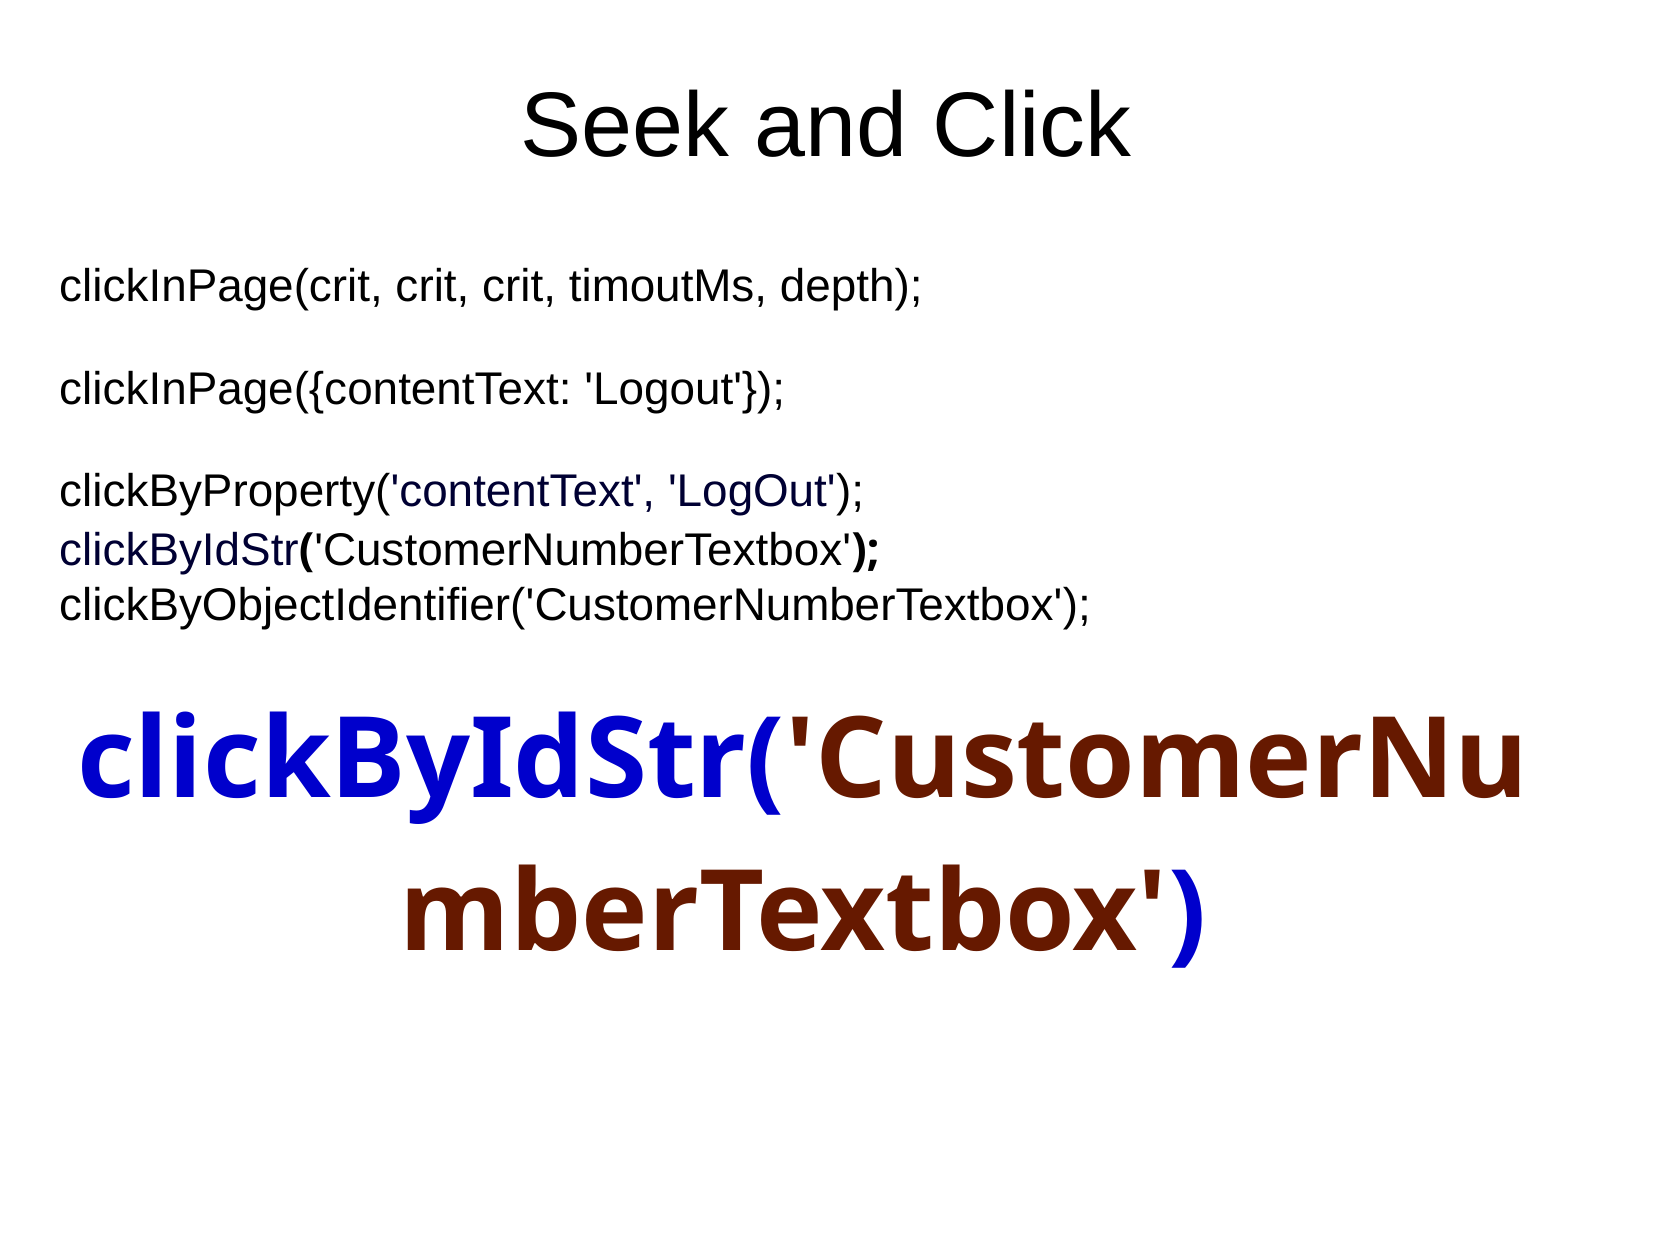

# Seek and Click
clickInPage(crit, crit, crit, timoutMs, depth);
clickInPage({contentText: 'Logout'});
clickByProperty('contentText', 'LogOut');
clickByIdStr('CustomerNumberTextbox');
clickByObjectIdentifier('CustomerNumberTextbox');
clickByIdStr('CustomerNumberTextbox')